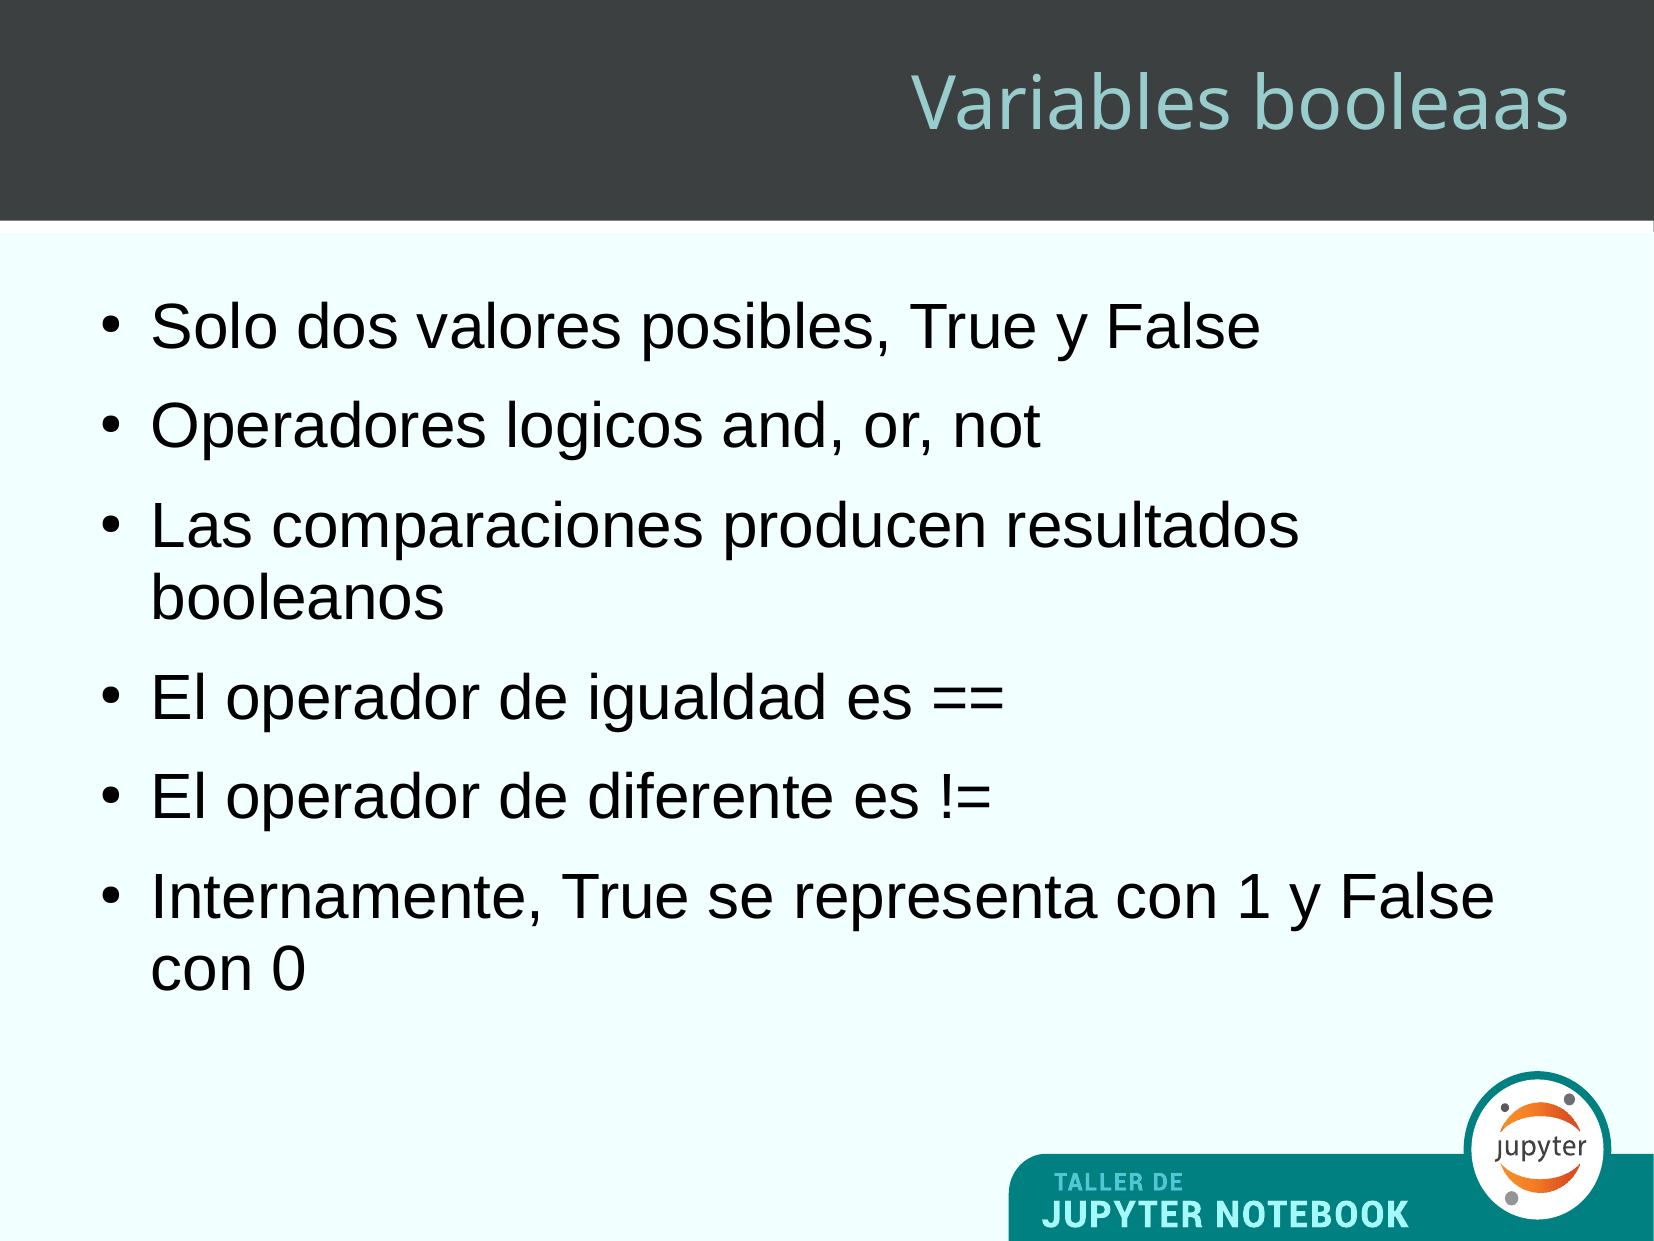

# Variables booleaas
Solo dos valores posibles, True y False
Operadores logicos and, or, not
Las comparaciones producen resultados booleanos
El operador de igualdad es ==
El operador de diferente es !=
Internamente, True se representa con 1 y False con 0